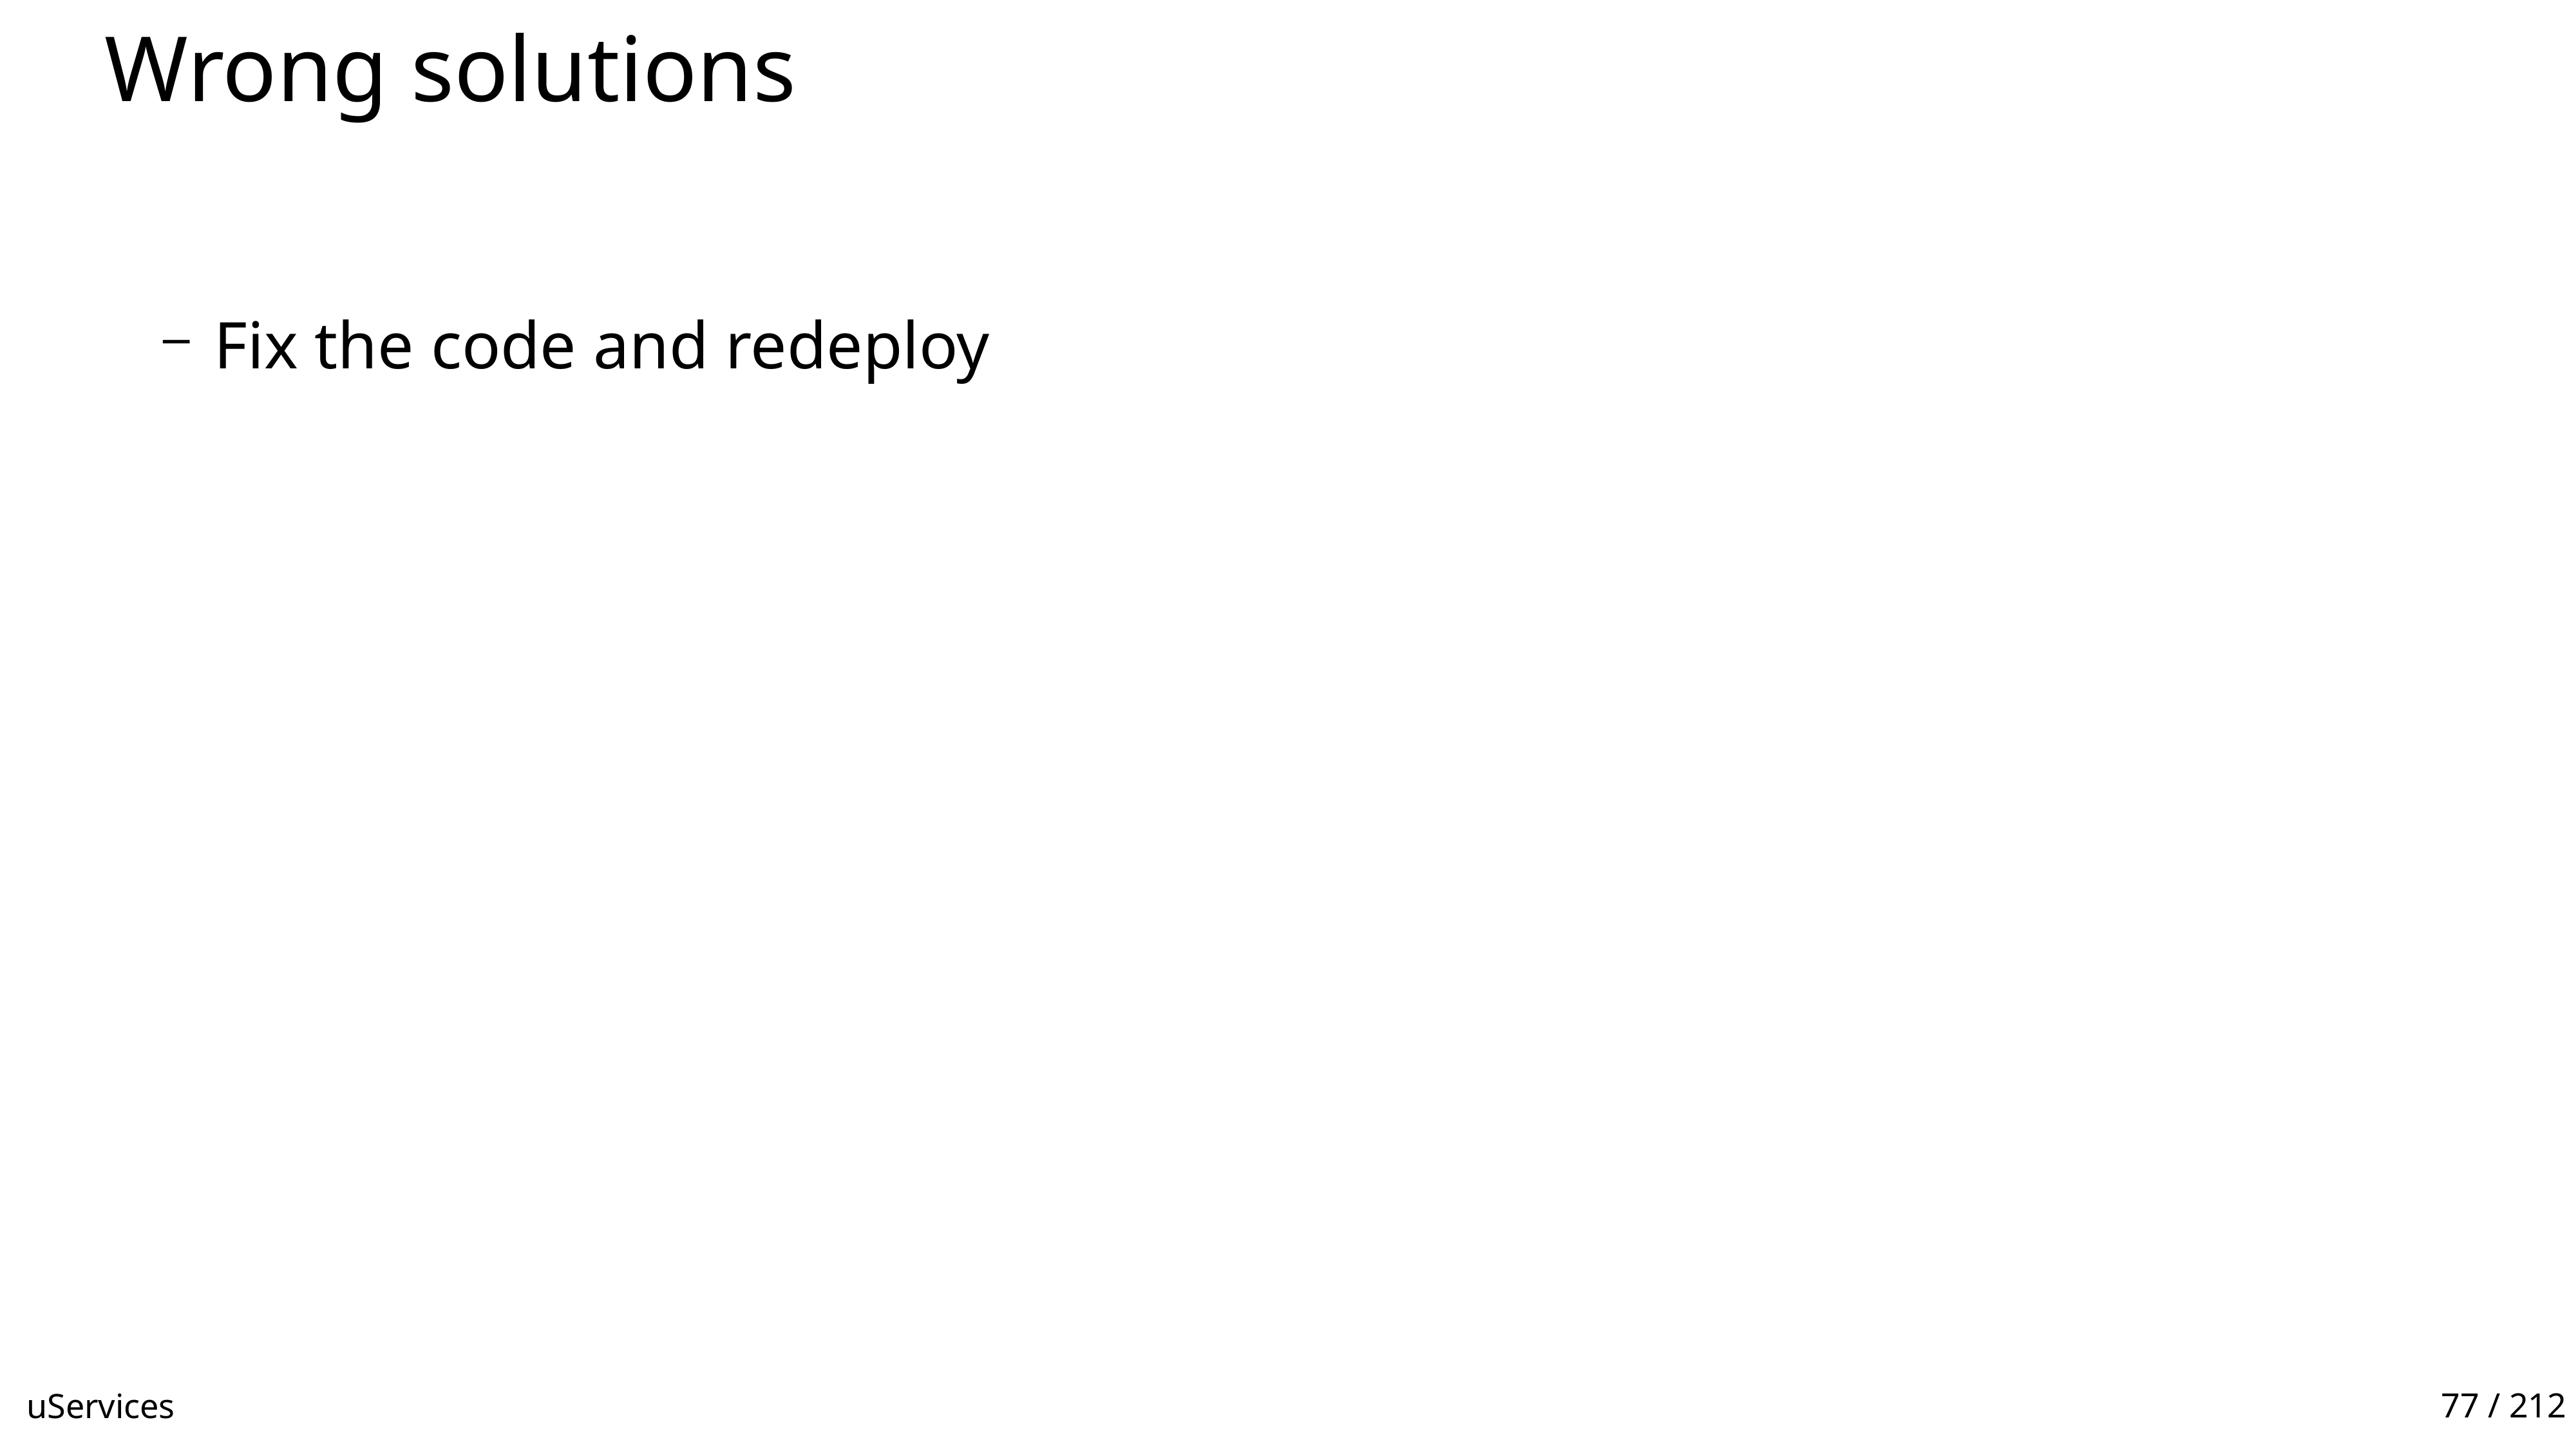

Wrong solutions
# Fix the code and redeploy
uServices